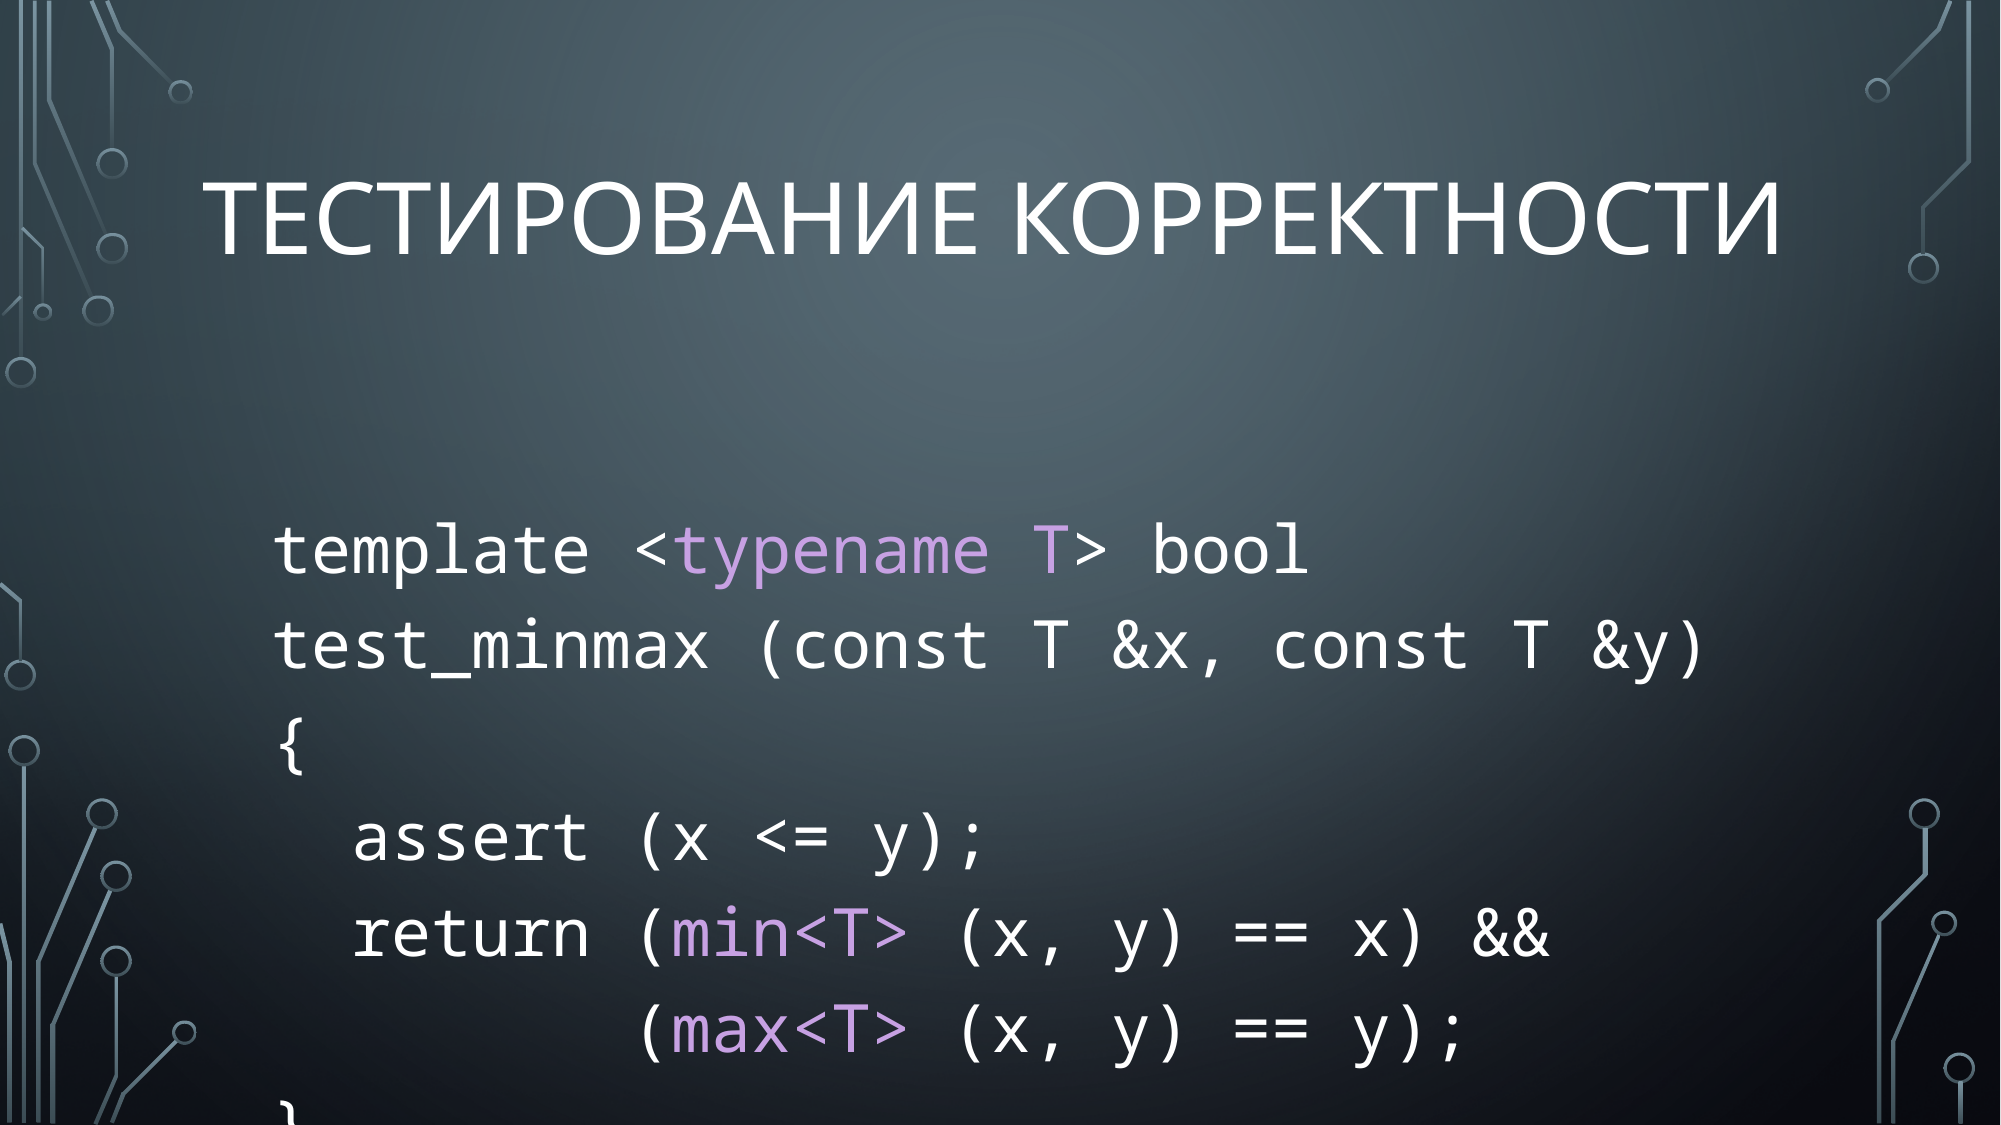

# Тестирование корректности
template <typename T> bool
test_minmax (const T &x, const T &y) {
 assert (x <= y);
 return (min<T> (x, y) == x) &&
 (max<T> (x, y) == y);
}